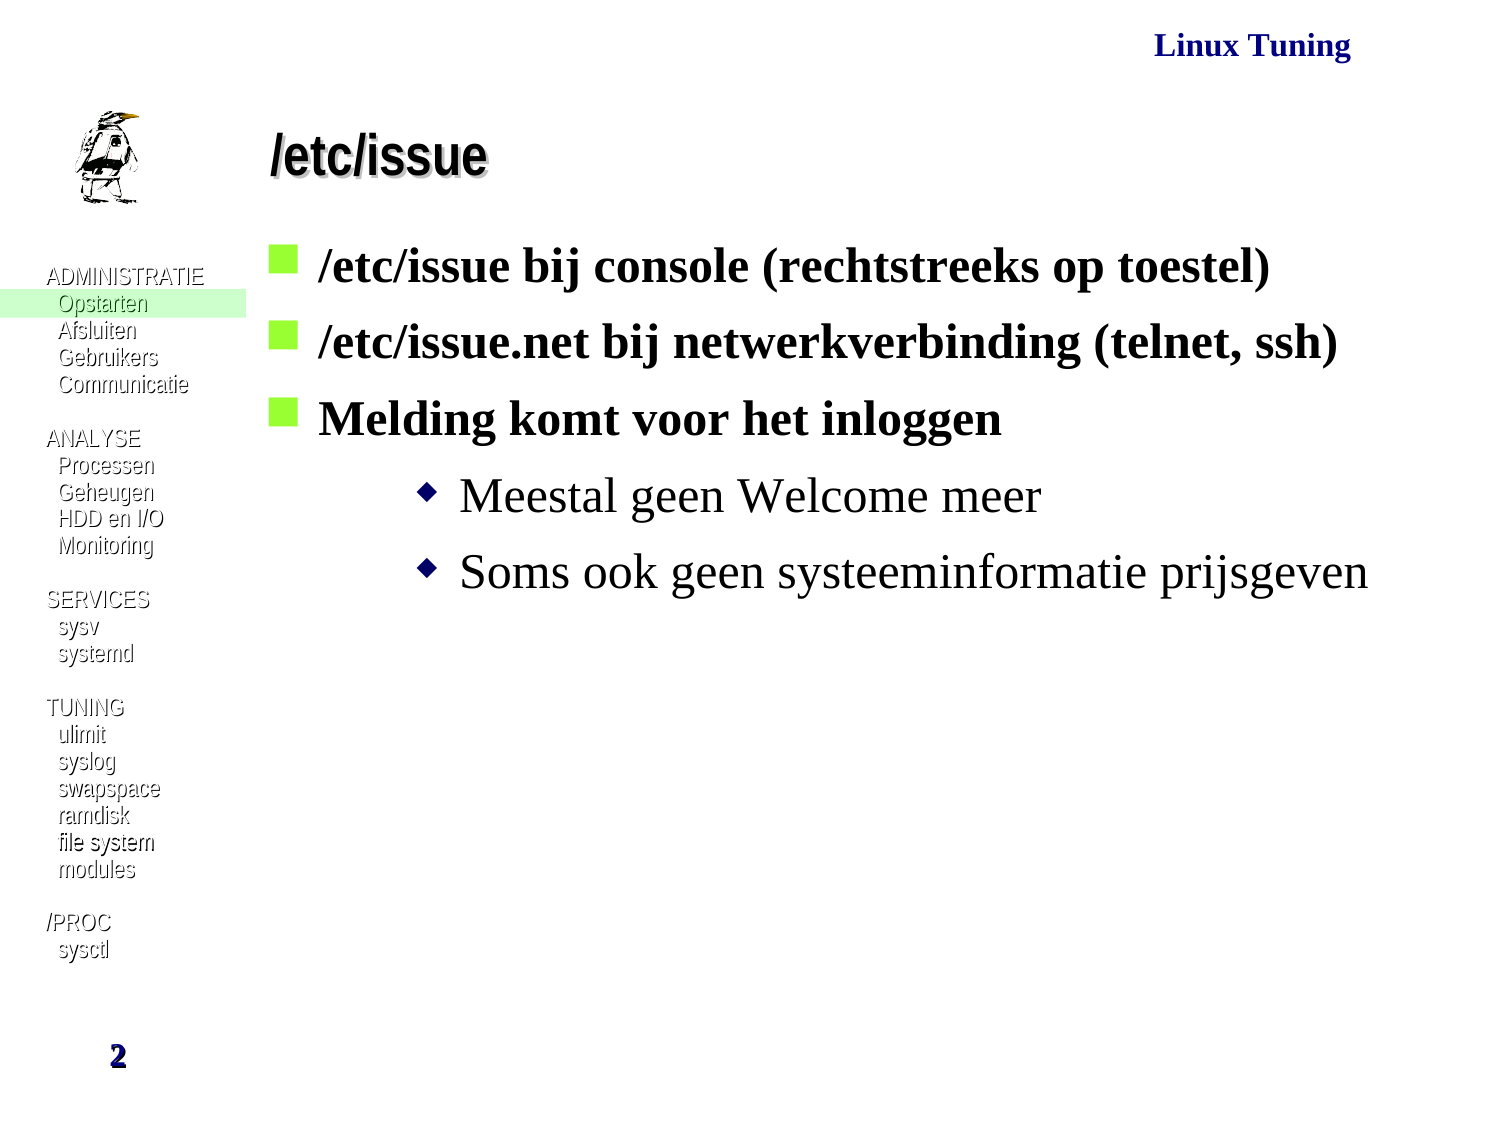

# /etc/issue
/etc/issue bij console (rechtstreeks op toestel)
/etc/issue.net bij netwerkverbinding (telnet, ssh)
Melding komt voor het inloggen
Meestal geen Welcome meer
Soms ook geen systeeminformatie prijsgeven